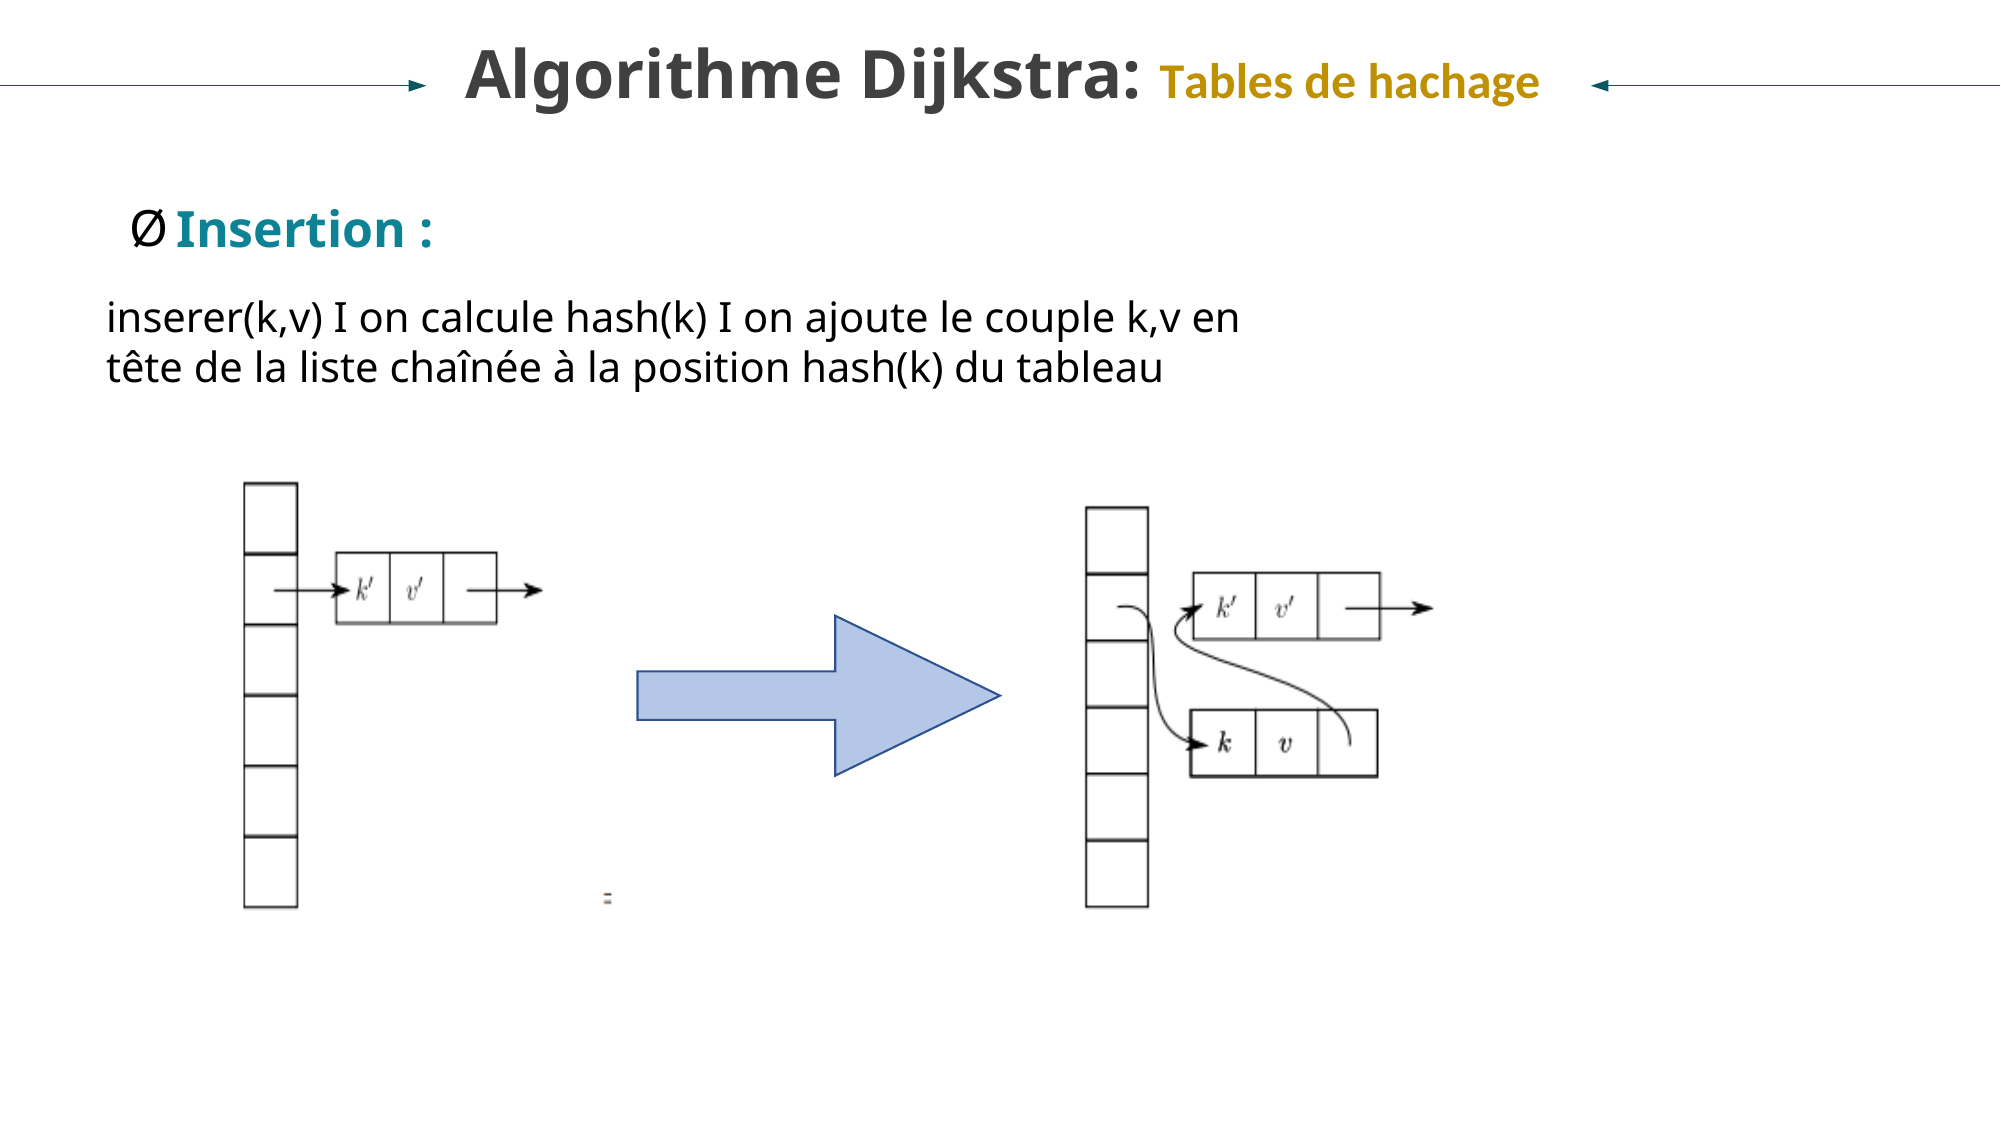

Algorithme Dijkstra: Tables de hachage
# Analyse du projet : diapositive 3
Insertion :
inserer(k,v) I on calcule hash(k) I on ajoute le couple k,v en tête de la liste chaînée à la position hash(k) du tableau